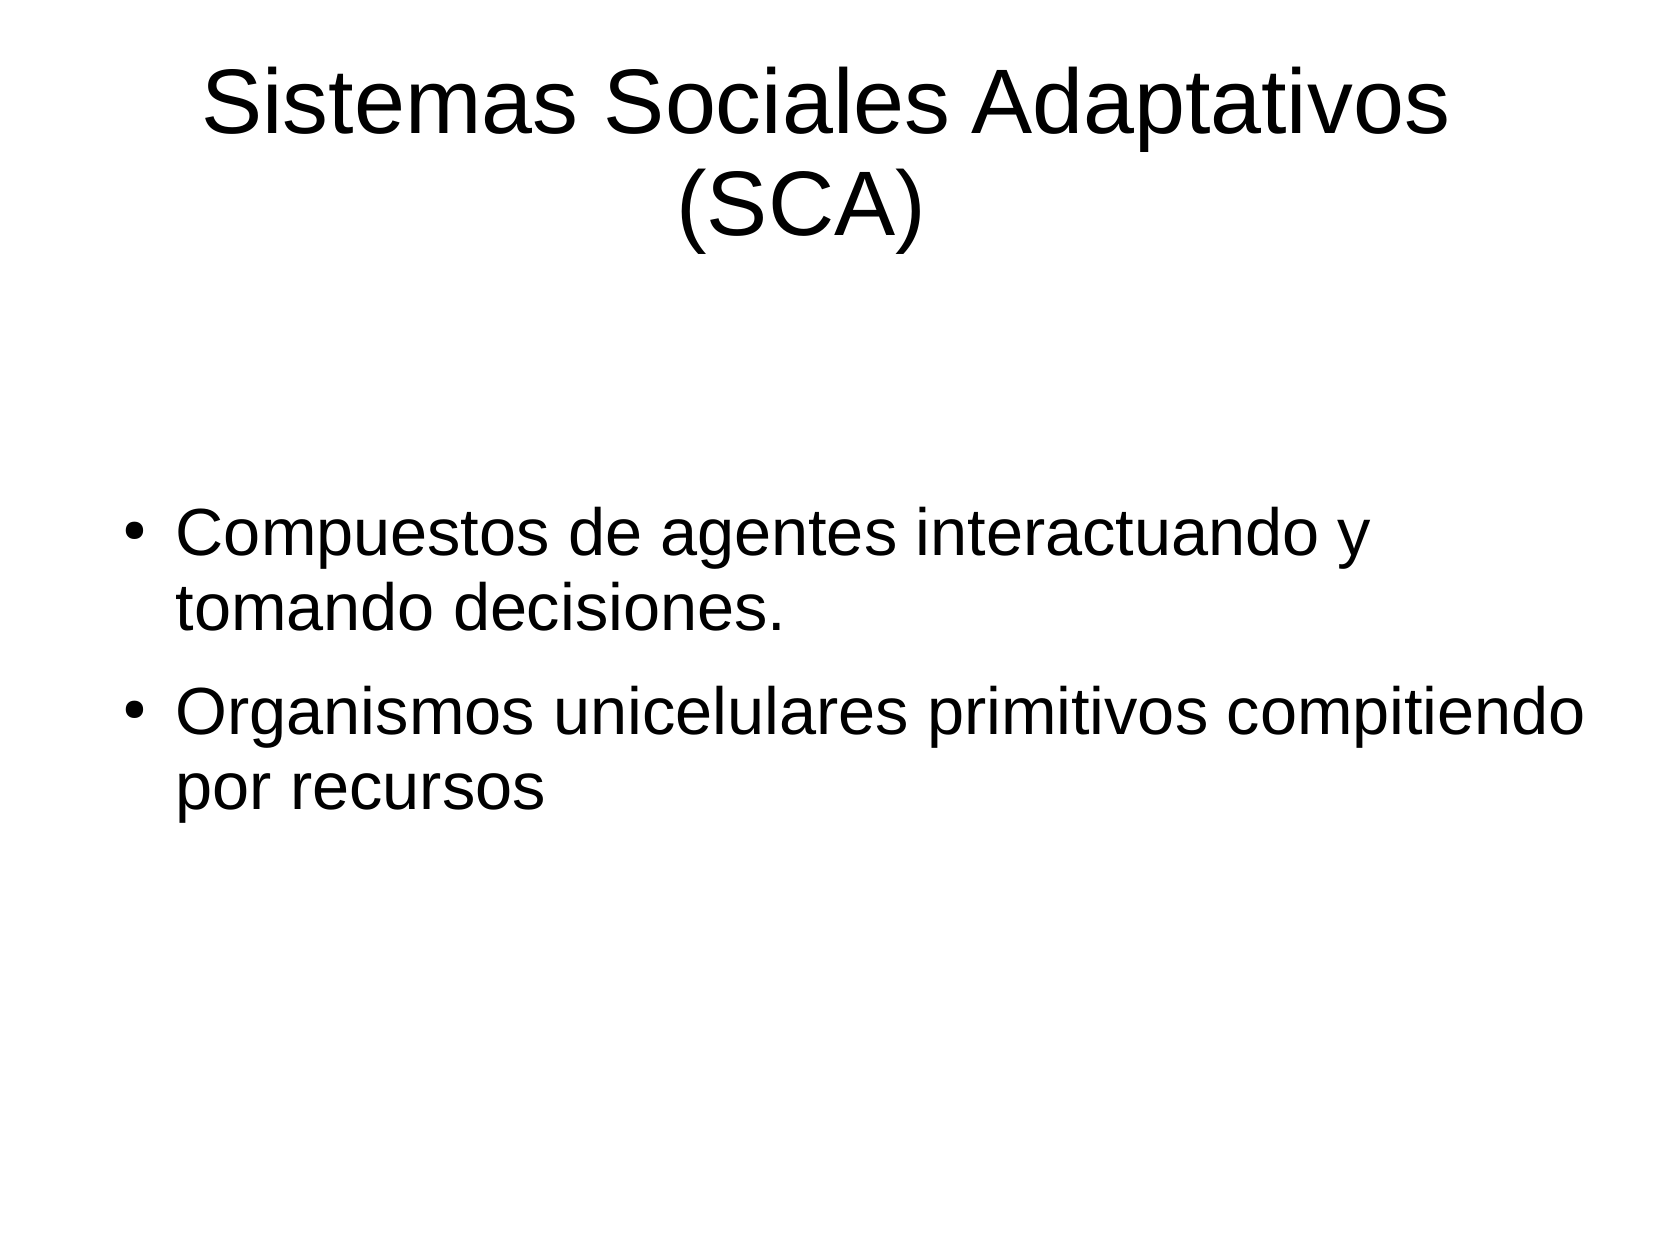

# Sistemas Sociales Adaptativos (SCA)
Compuestos de agentes interactuando y tomando decisiones.
Organismos unicelulares primitivos compitiendo por recursos